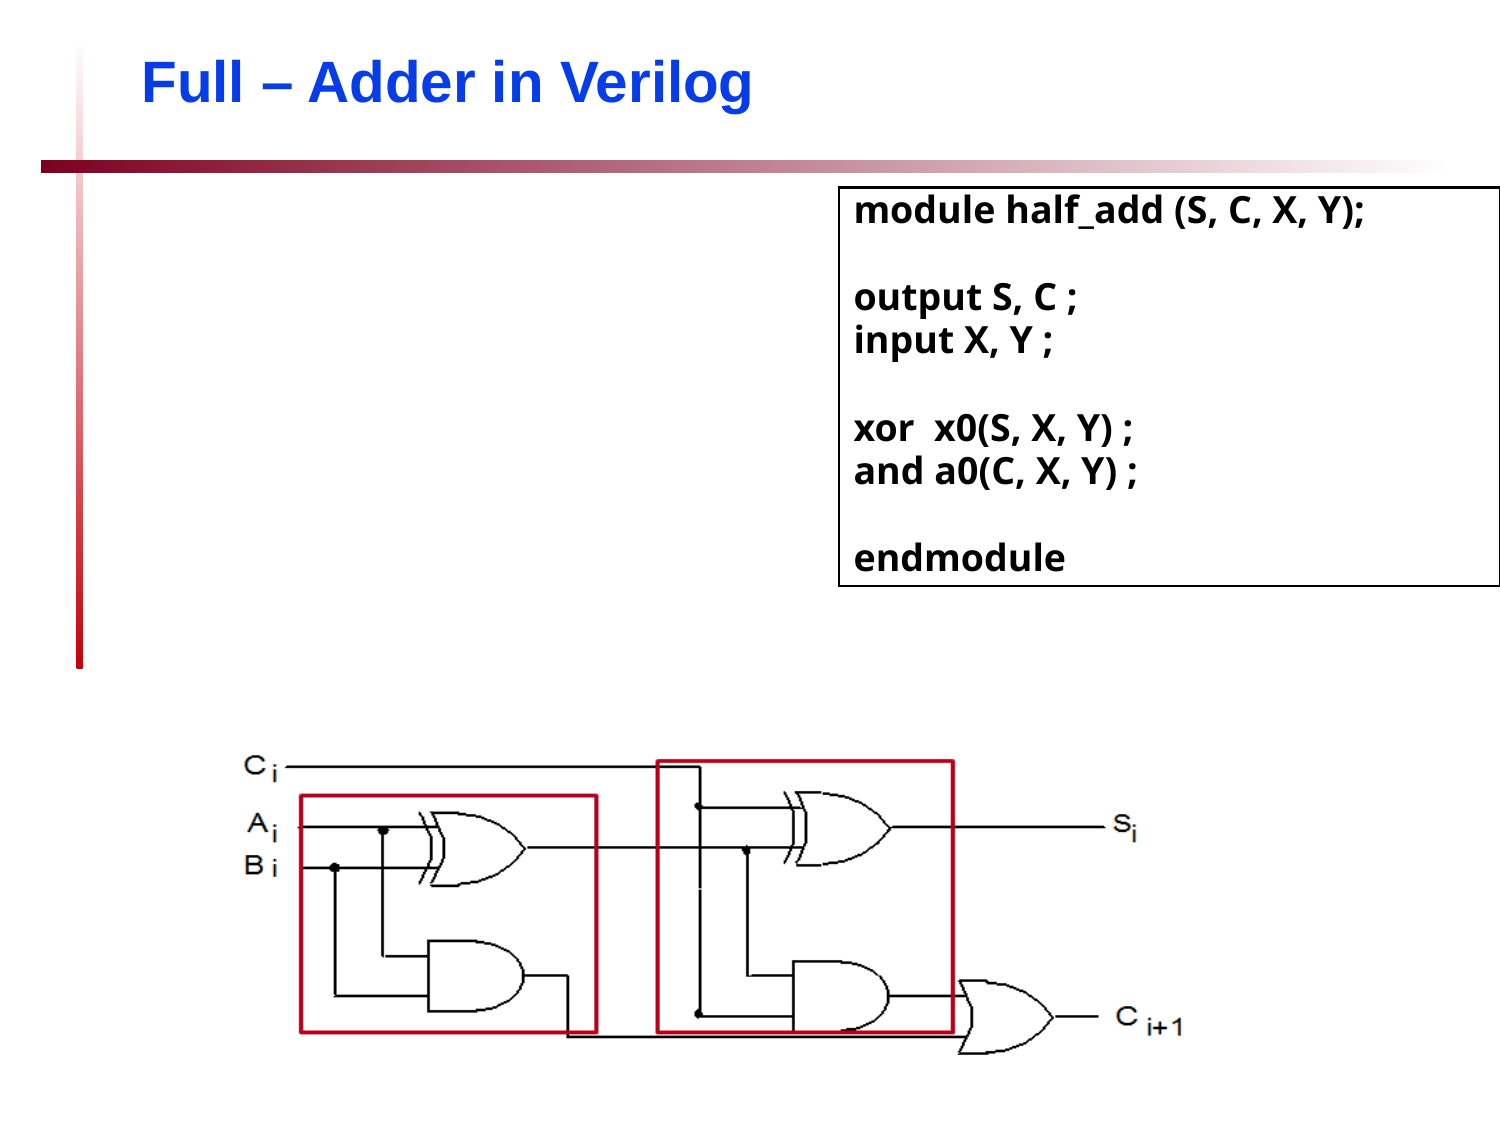

# Full – Adder in Verilog
module half_add (S, C, X, Y);
output S, C ;
input X, Y ;
xor x0(S, X, Y) ;
and a0(C, X, Y) ;
endmodule